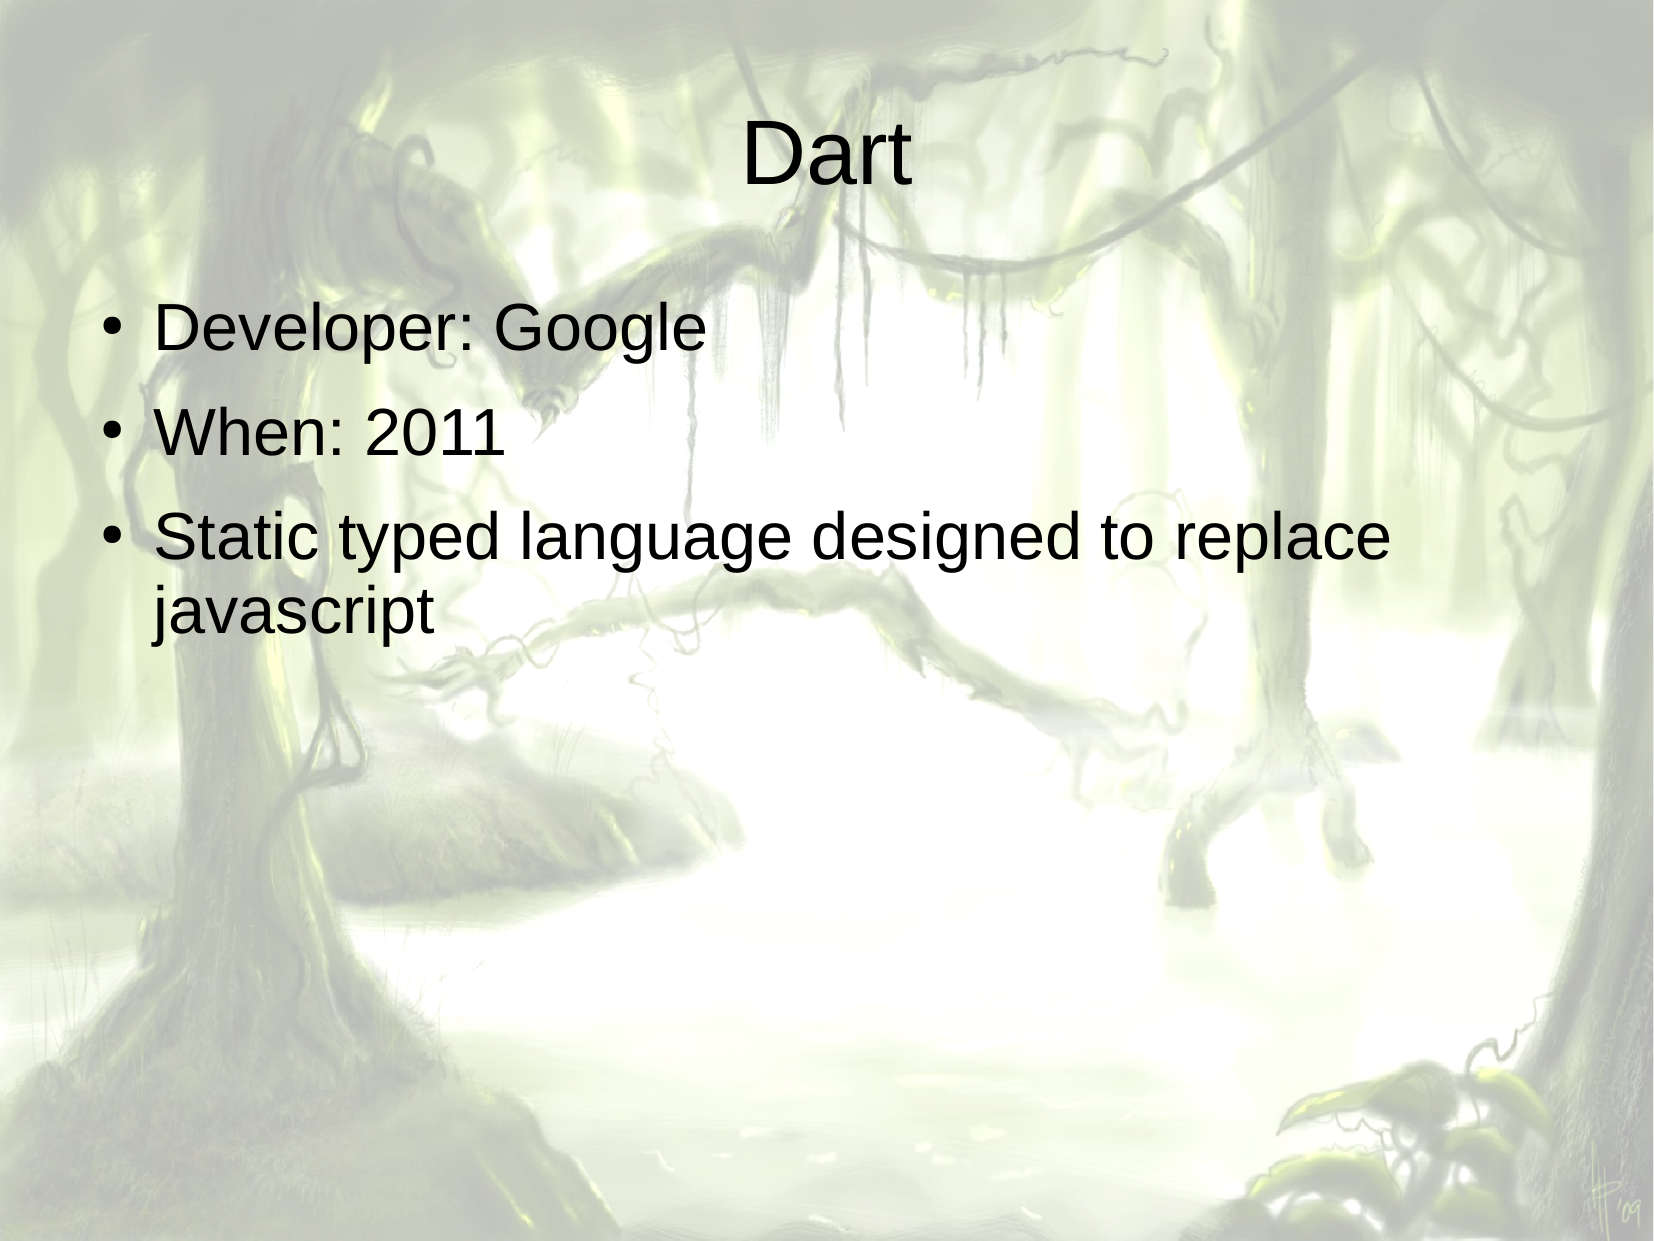

# Dart
Developer: Google
When: 2011
Static typed language designed to replace javascript